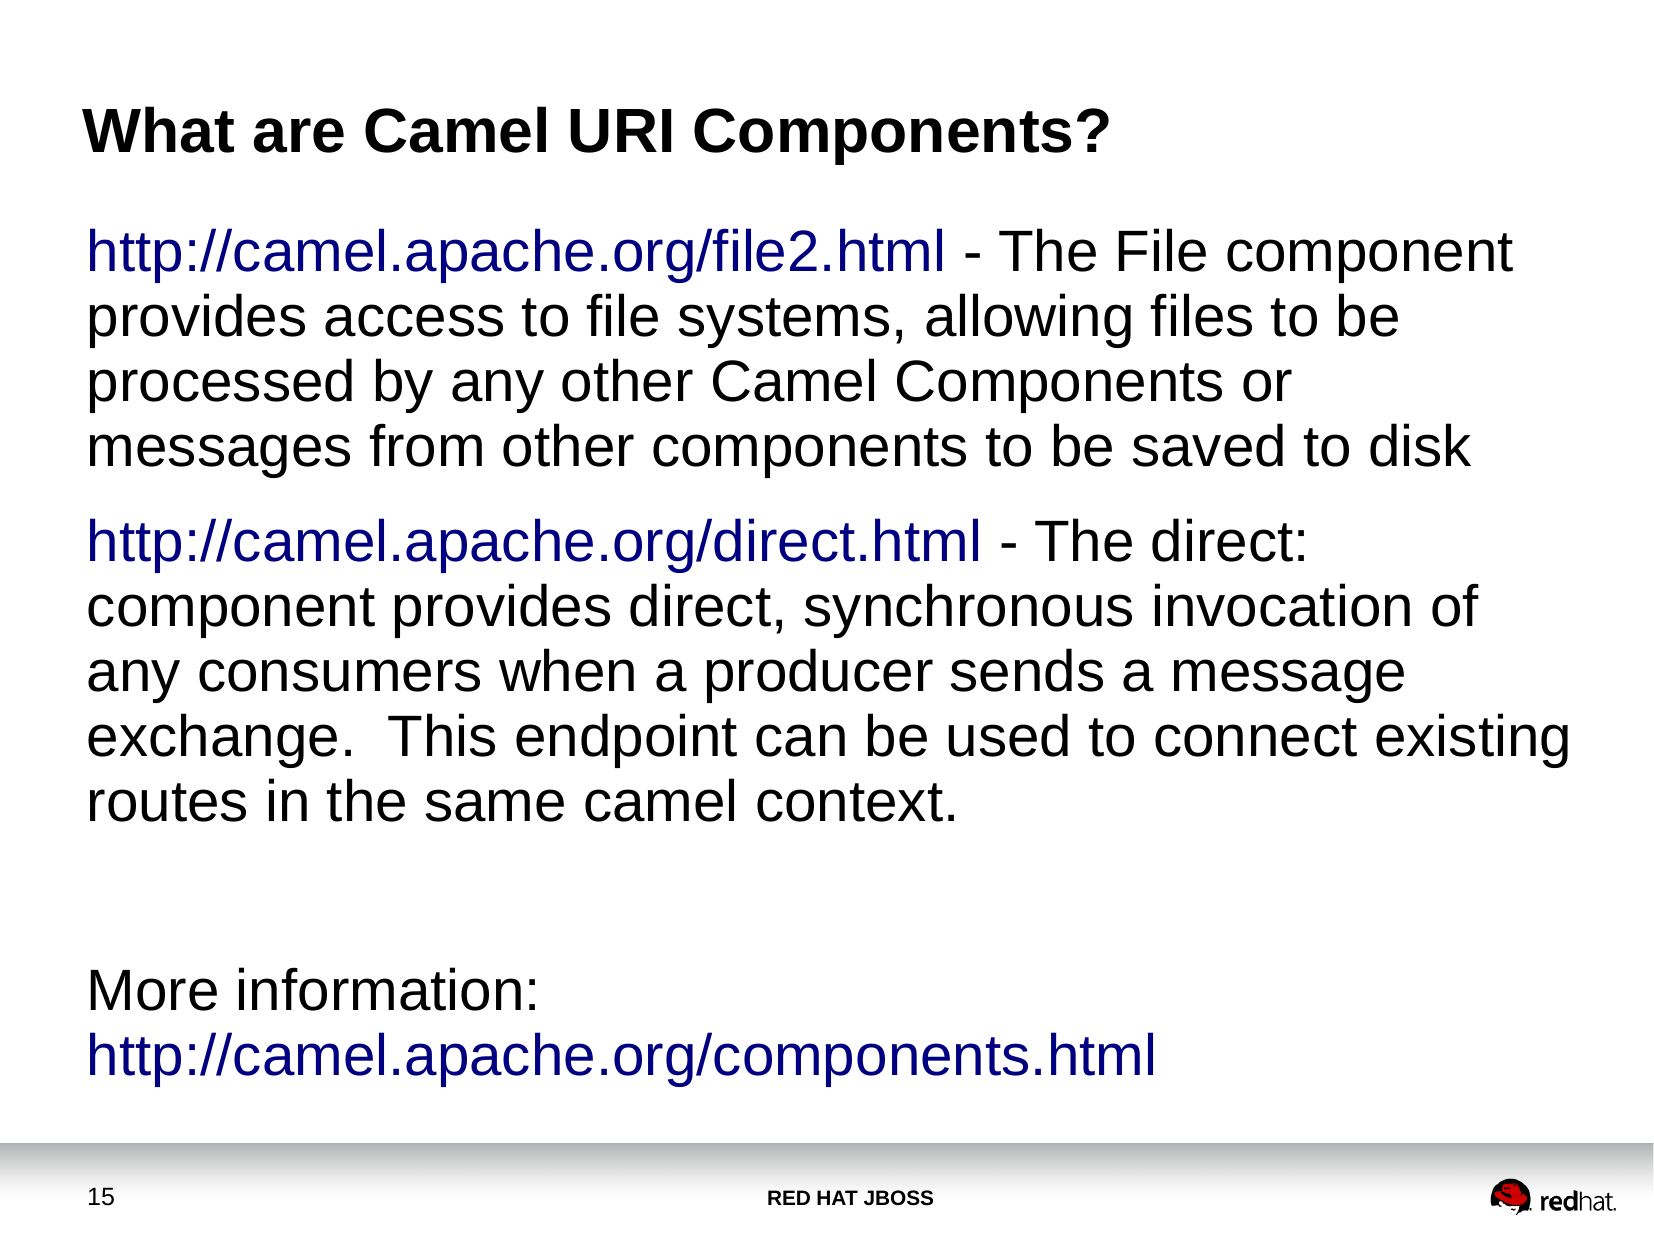

# What are Camel URI Components?
http://camel.apache.org/file2.html - The File component provides access to file systems, allowing files to be processed by any other Camel Components or messages from other components to be saved to disk
http://camel.apache.org/direct.html - The direct: component provides direct, synchronous invocation of any consumers when a producer sends a message exchange. This endpoint can be used to connect existing routes in the same camel context.
More information: http://camel.apache.org/components.html